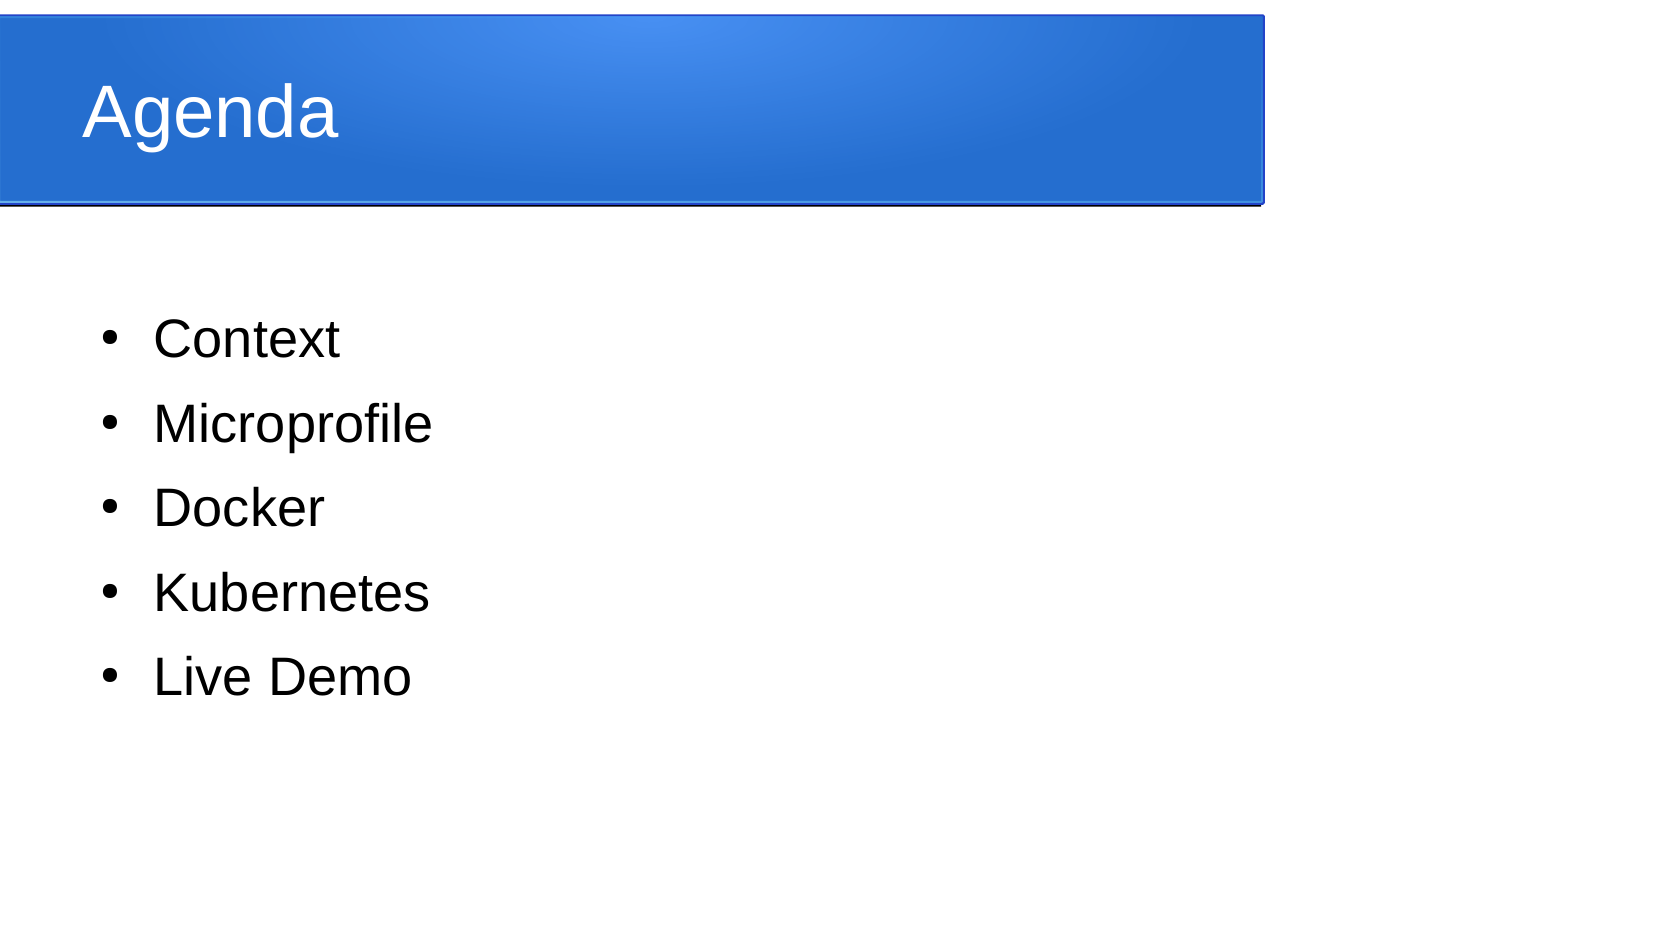

# Agenda
Context
Microprofile
Docker
Kubernetes
Live Demo